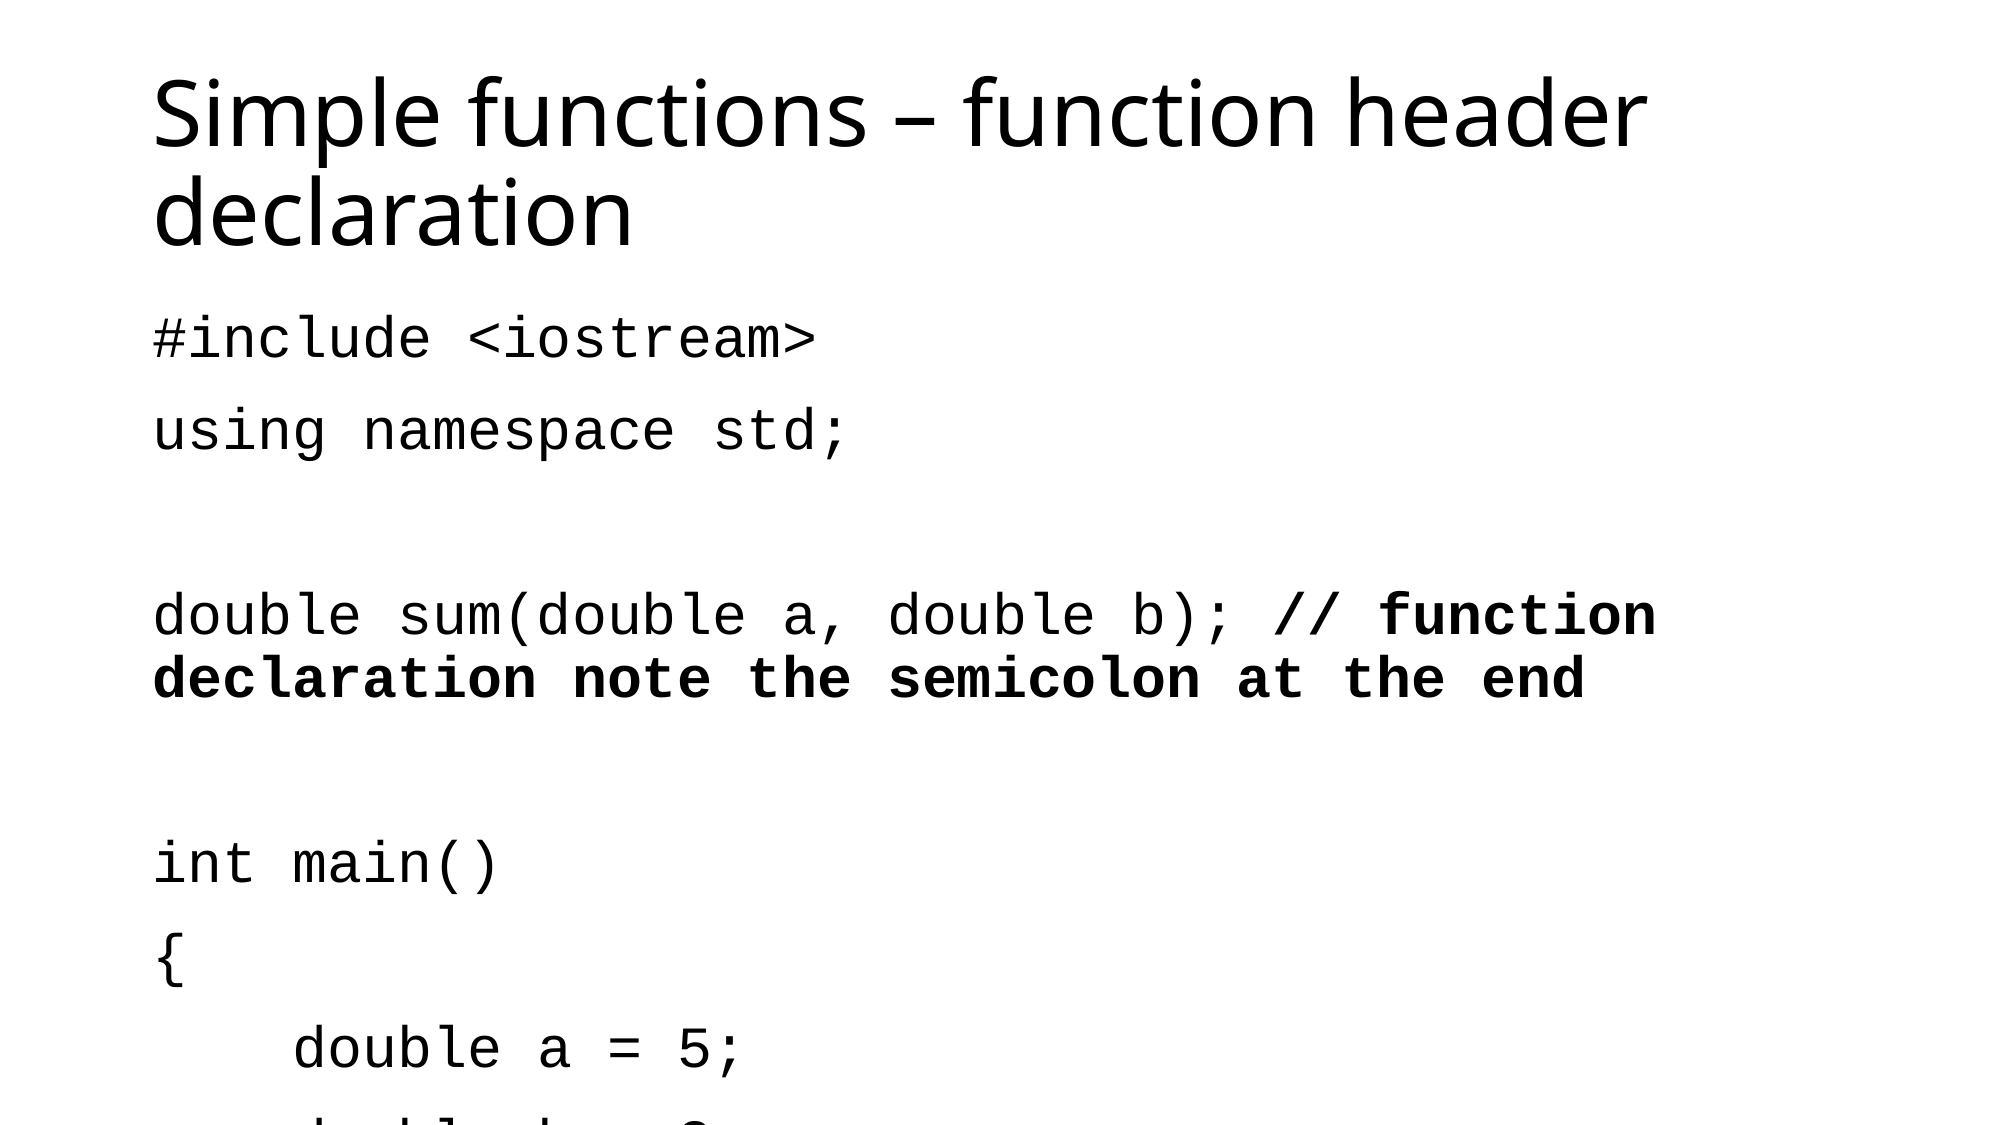

# Simple functions – function header declaration
#include <iostream>
using namespace std;
double sum(double a, double b); // function declaration note the semicolon at the end
int main()
{
 double a = 5;
 double b = 3;
 cout << "The sum of " << a << " and " << b << " is: " << sum(a,b);
}
double sum(double a, double b){ // function definition
 return a+b;
}